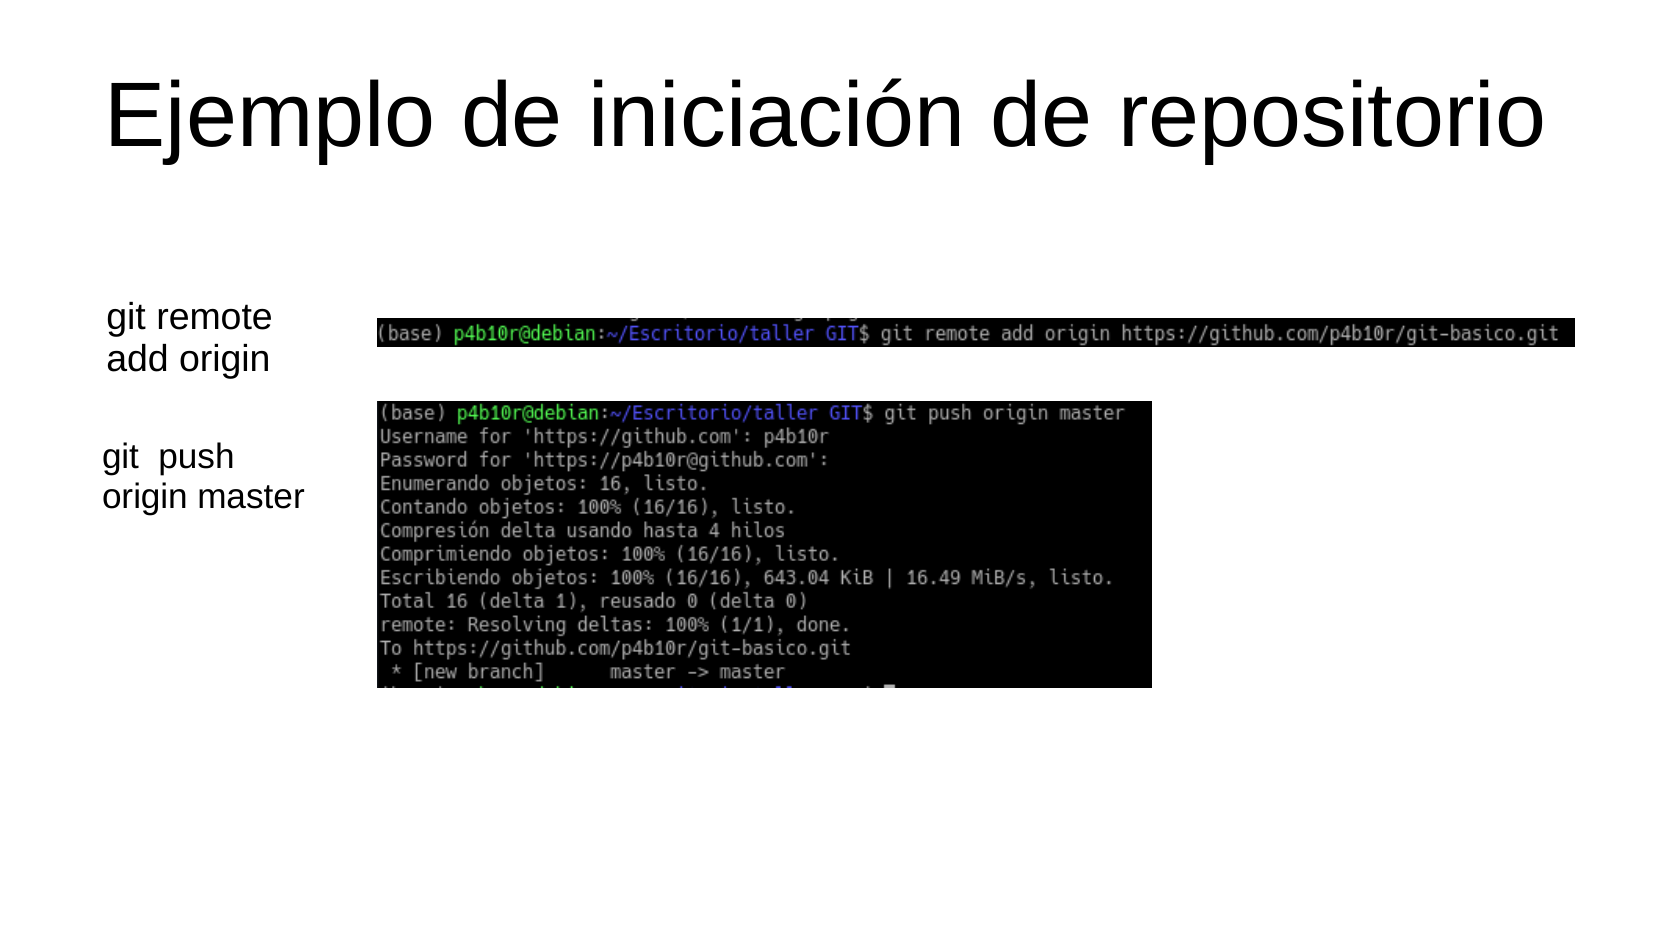

# Ejemplo de iniciación de repositorio
git remote add origin
git push origin master